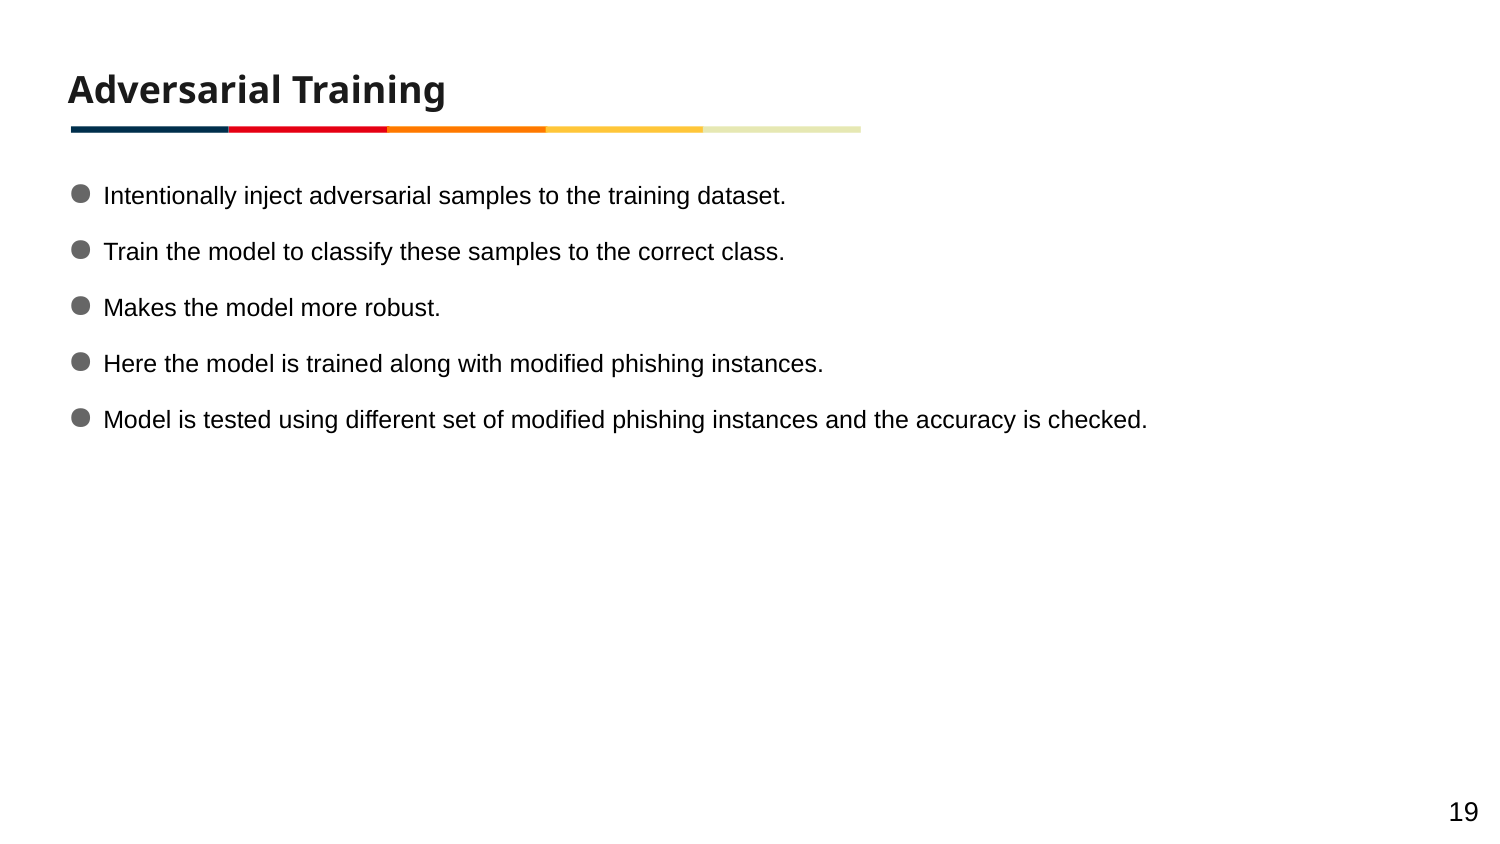

Adversarial Training
Intentionally inject adversarial samples to the training dataset.
Train the model to classify these samples to the correct class.
Makes the model more robust.
Here the model is trained along with modified phishing instances.
Model is tested using different set of modified phishing instances and the accuracy is checked.